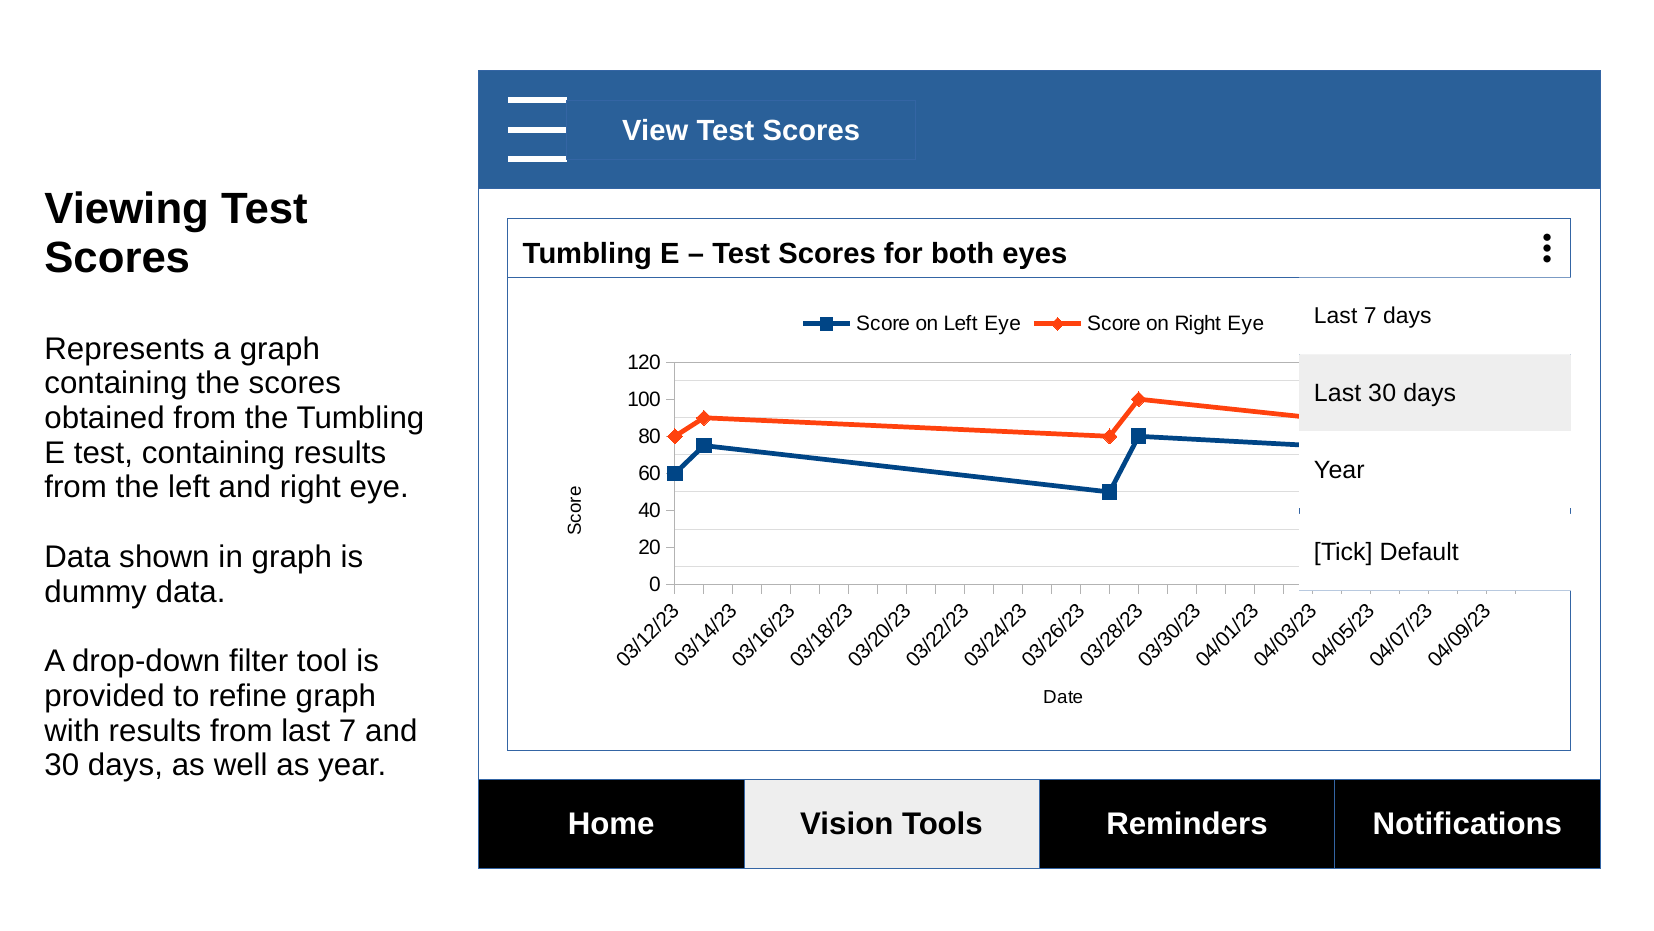

View Test Scores
Viewing Test Scores
Represents a graph containing the scores obtained from the Tumbling E test, containing results from the left and right eye.
Data shown in graph is dummy data.
A drop-down filter tool is provided to refine graph with results from last 7 and 30 days, as well as year.
Tumbling E – Test Scores for both eyes
Last 7 days
### Chart
| Category | Score on Left Eye | Score on Right Eye |
|---|---|---|
| 44997 | 60.0 | 80.0 |
| 45012 | 50.0 | 80.0 |
| 45025 | 70.0 | 80.0 |
| 44998 | 75.0 | 90.0 |
| 45013 | 80.0 | 100.0 |
| 45026 | 85.0 | 100.0 |Last 30 days
Year
[Tick] Default
Home
Vision Tools
Reminders
Notifications